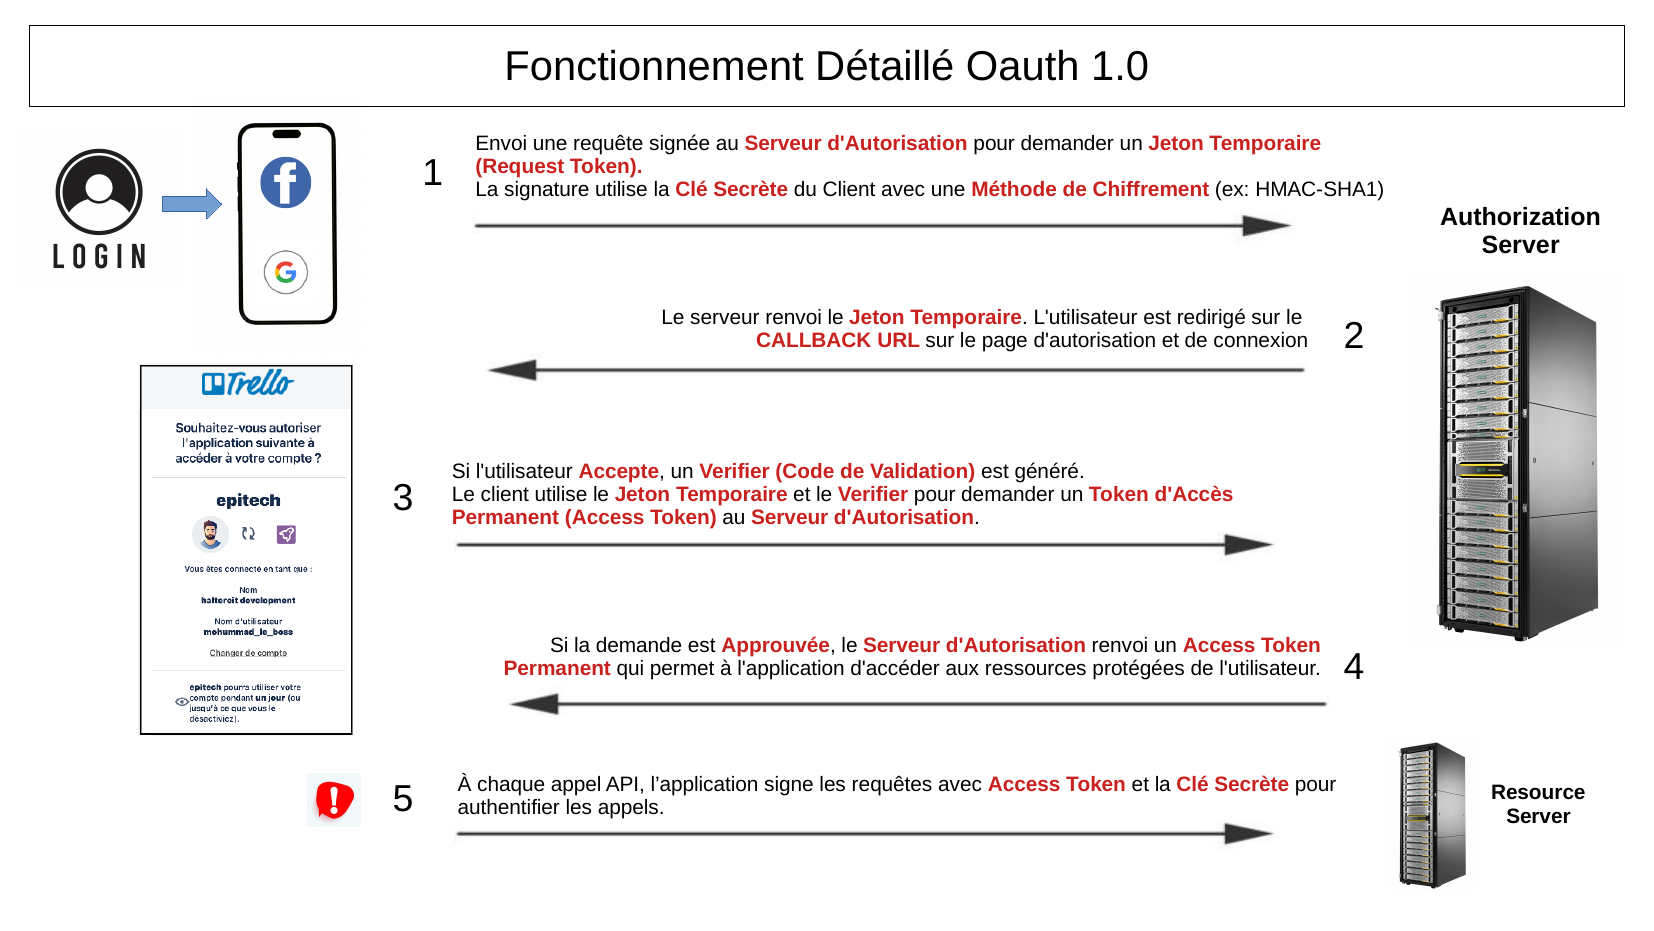

# Fonctionnement Détaillé Oauth 1.0
Envoi une requête signée au Serveur d'Autorisation pour demander un Jeton Temporaire (Request Token).
La signature utilise la Clé Secrète du Client avec une Méthode de Chiffrement (ex: HMAC-SHA1)
1
Authorization Server
Le serveur renvoi le Jeton Temporaire. L'utilisateur est redirigé sur le
CALLBACK URL sur le page d'autorisation et de connexion
2
Si l'utilisateur Accepte, un Verifier (Code de Validation) est généré.
Le client utilise le Jeton Temporaire et le Verifier pour demander un Token d'Accès Permanent (Access Token) au Serveur d'Autorisation.
3
Si la demande est Approuvée, le Serveur d'Autorisation renvoi un Access Token Permanent qui permet à l'application d'accéder aux ressources protégées de l'utilisateur.
4
À chaque appel API, l’application signe les requêtes avec Access Token et la Clé Secrète pour authentifier les appels.
5
Resource
Server